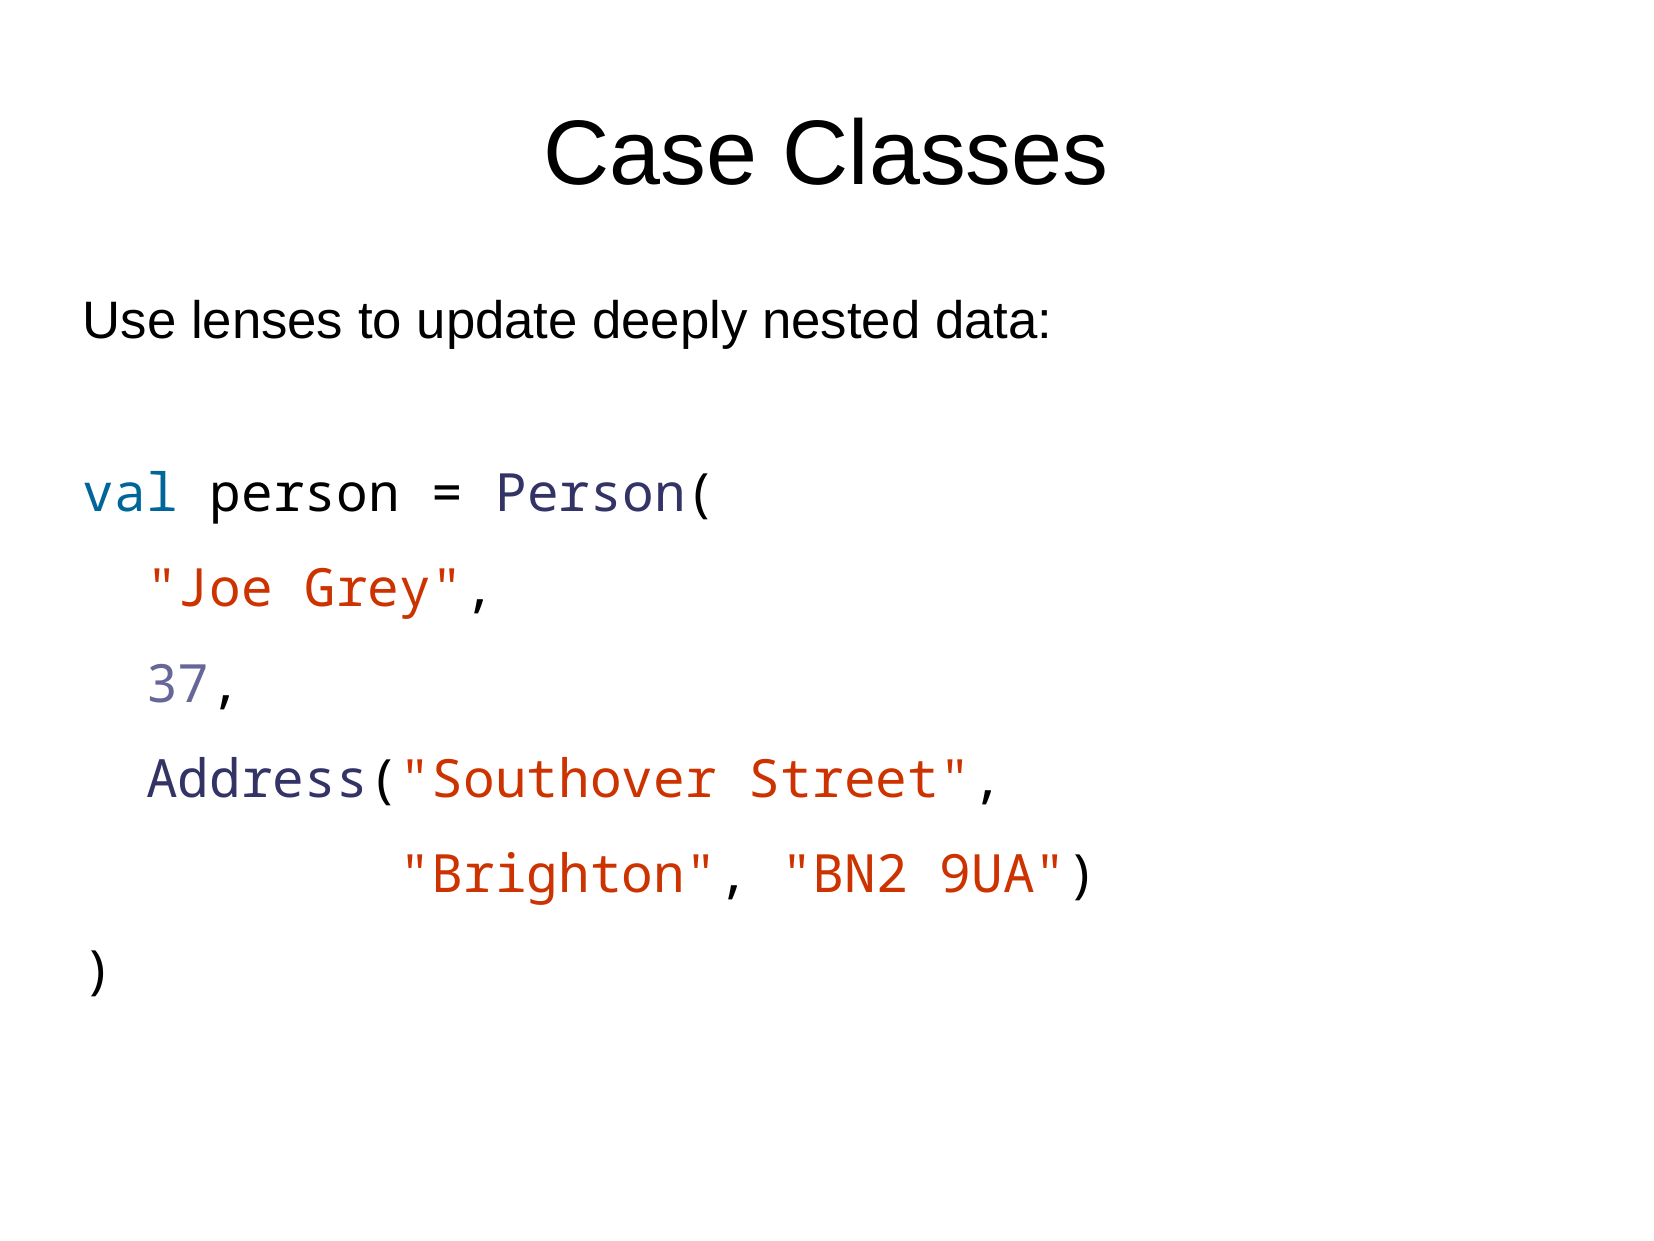

# Case Classes
Use lenses to update deeply nested data:
val person = Person(
 "Joe Grey",
 37,
 Address("Southover Street",
 "Brighton", "BN2 9UA")
)